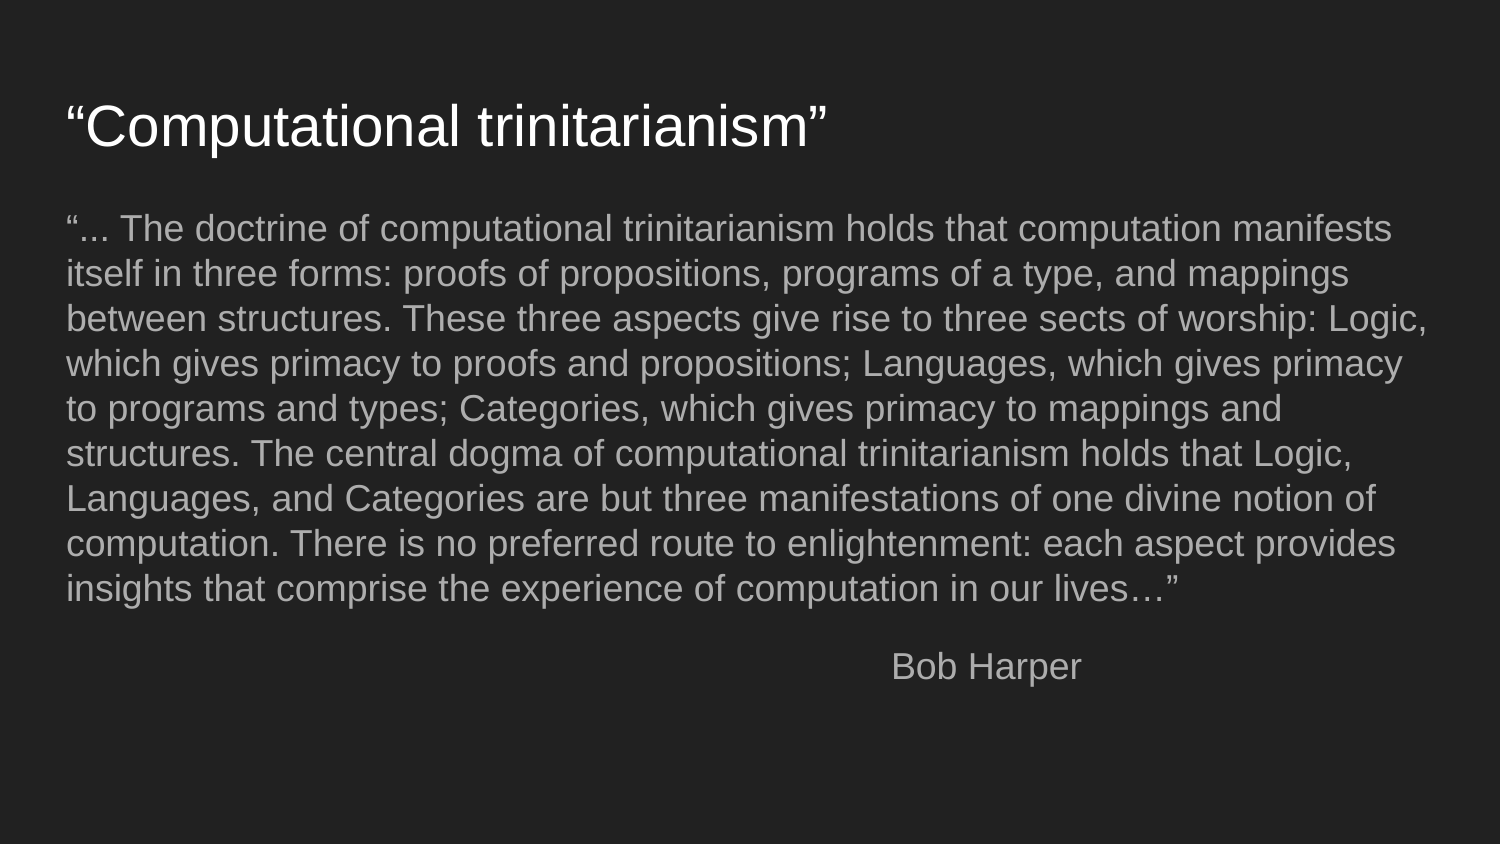

# “Computational trinitarianism”
“... The doctrine of computational trinitarianism holds that computation manifests itself in three forms: proofs of propositions, programs of a type, and mappings between structures. These three aspects give rise to three sects of worship: Logic, which gives primacy to proofs and propositions; Languages, which gives primacy to programs and types; Categories, which gives primacy to mappings and structures. The central dogma of computational trinitarianism holds that Logic, Languages, and Categories are but three manifestations of one divine notion of computation. There is no preferred route to enlightenment: each aspect provides insights that comprise the experience of computation in our lives…”
Bob Harper